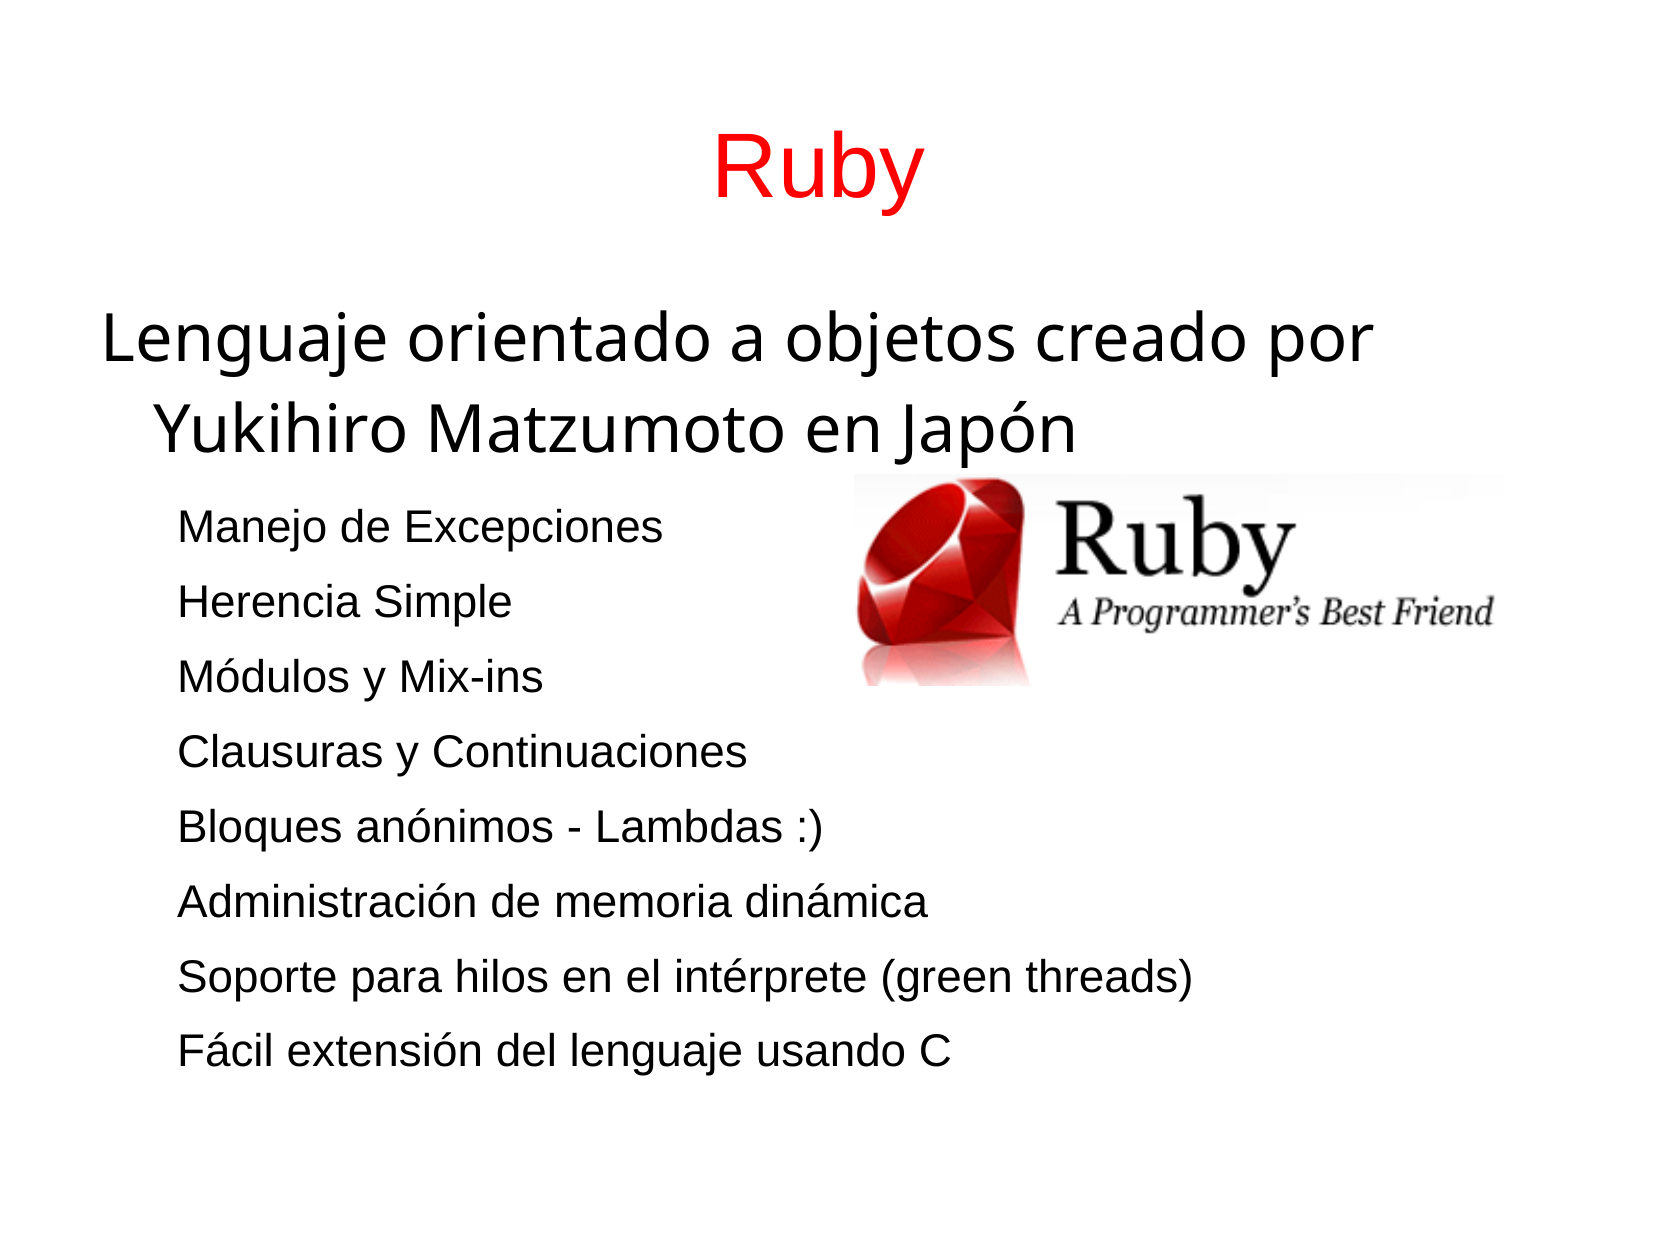

# Ruby
Lenguaje orientado a objetos creado por Yukihiro Matzumoto en Japón
Manejo de Excepciones
Herencia Simple
Módulos y Mix-ins
Clausuras y Continuaciones
Bloques anónimos - Lambdas :)
Administración de memoria dinámica
Soporte para hilos en el intérprete (green threads)
Fácil extensión del lenguaje usando C